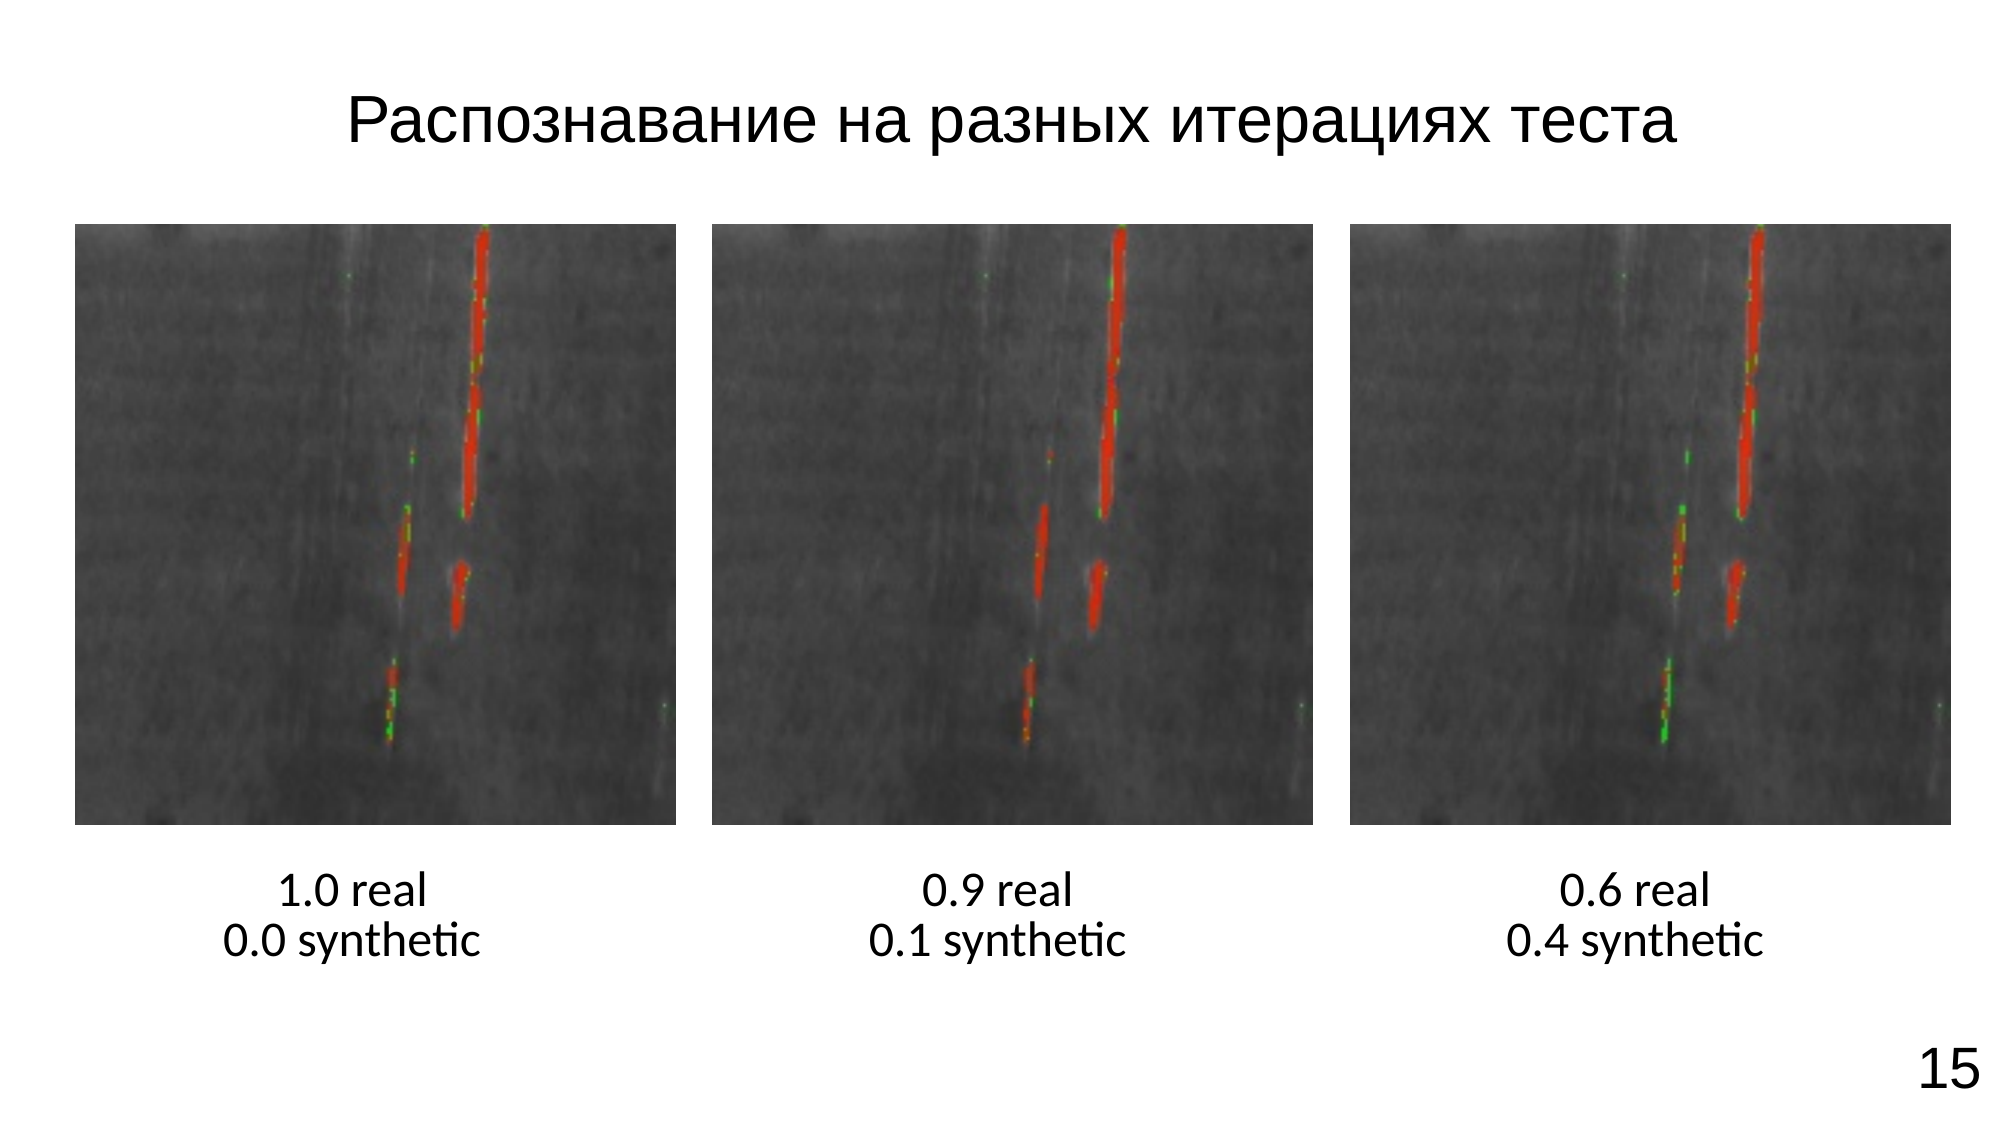

Распознавание на разных итерациях теста
# 1.0 real 0.0 synthetic
0.9 real
0.1 synthetic
0.6 real
0.4 synthetic
15